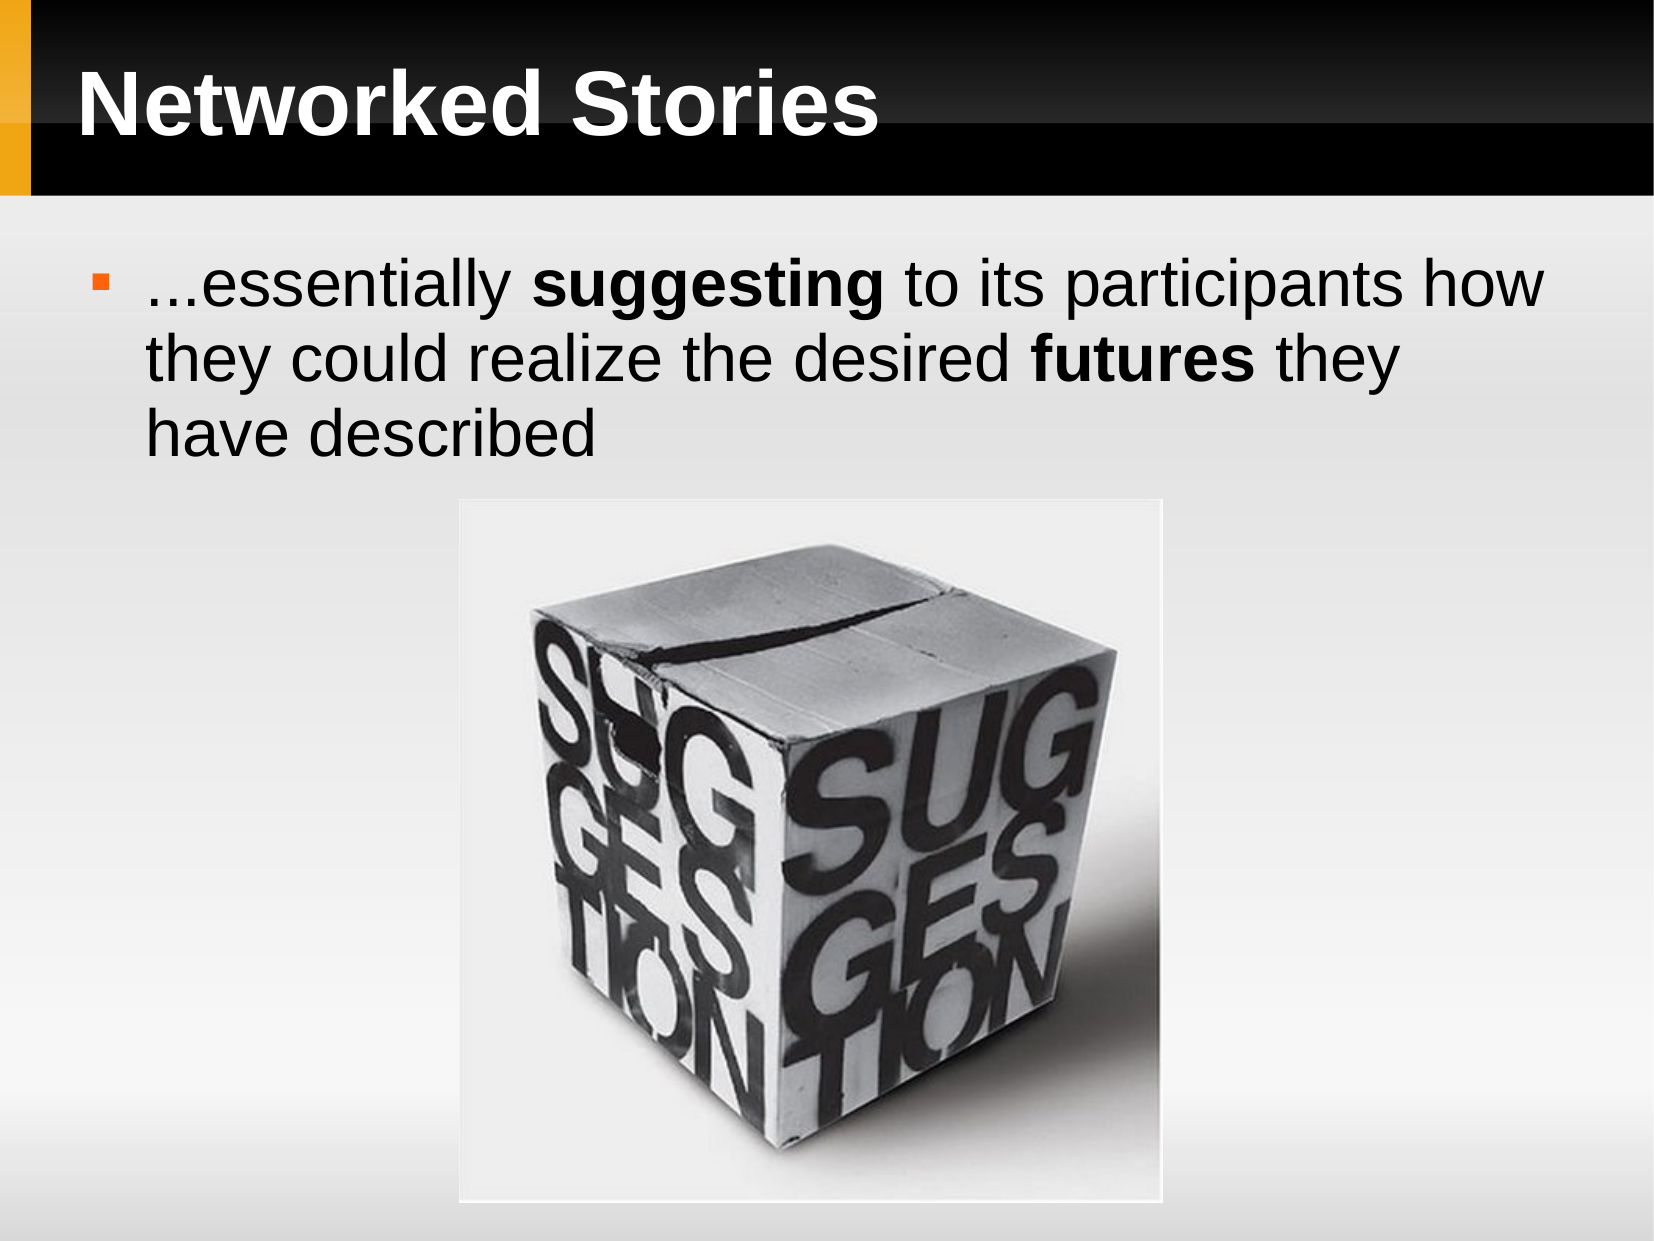

# Networked Stories
...essentially suggesting to its participants how they could realize the desired futures they have described